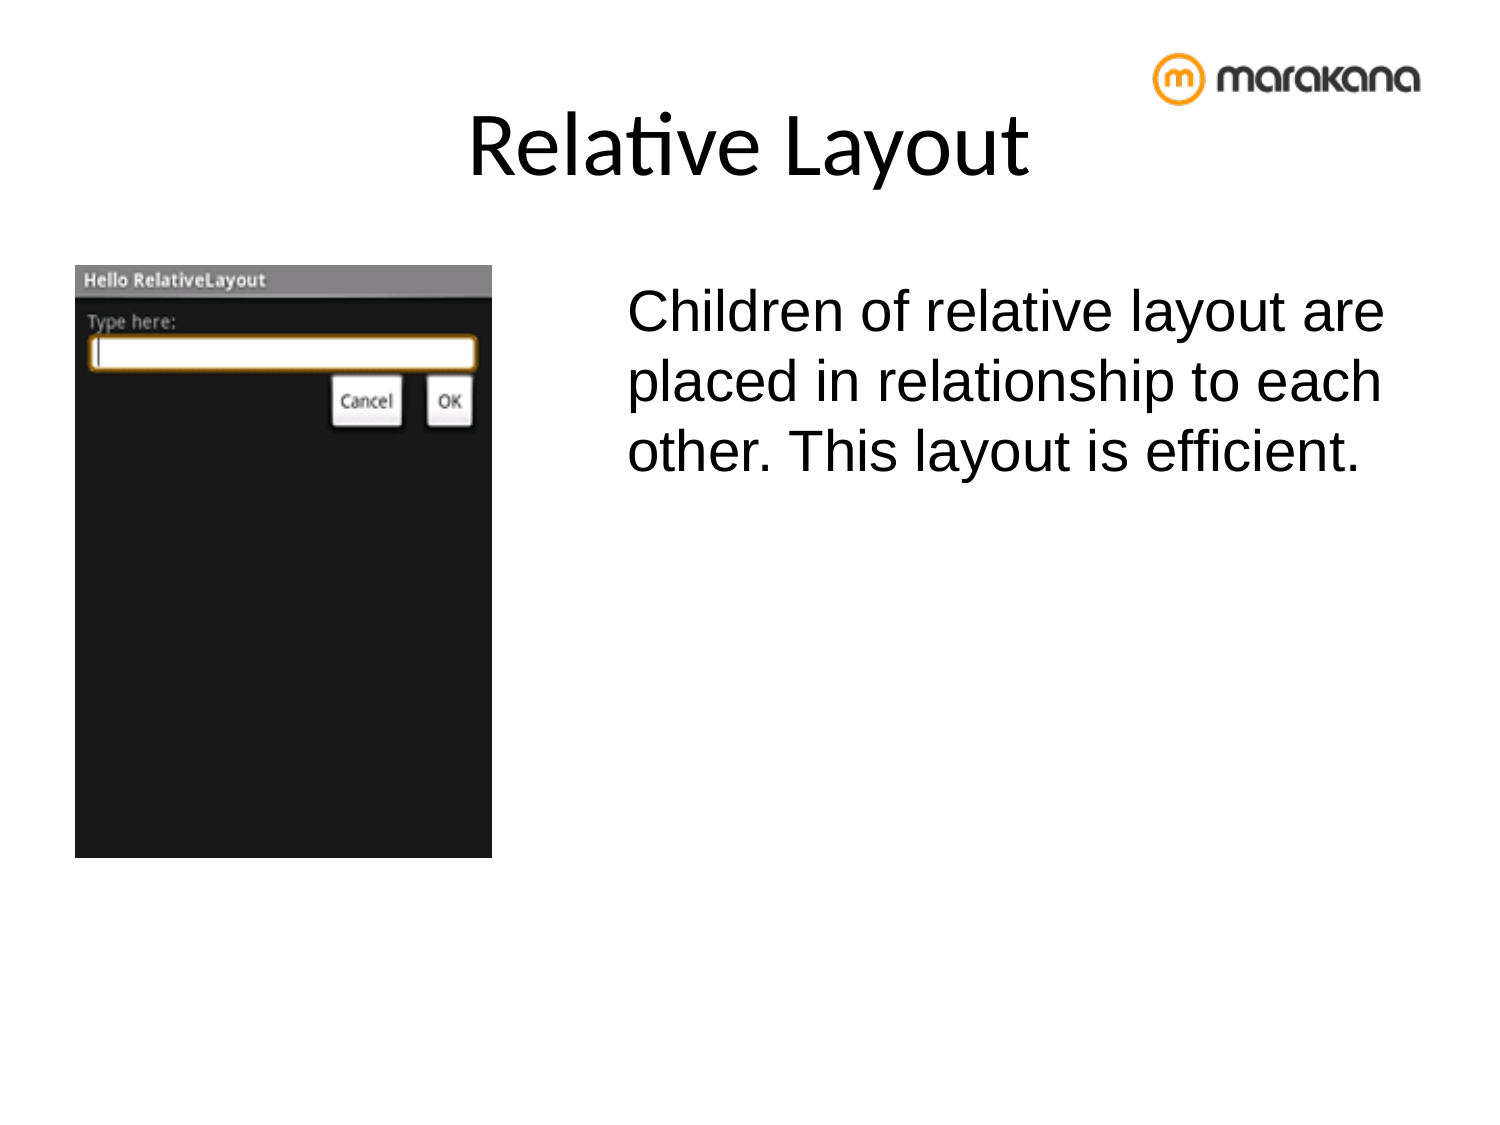

# Relative Layout
Children of relative layout are placed in relationship to each other. This layout is efficient.